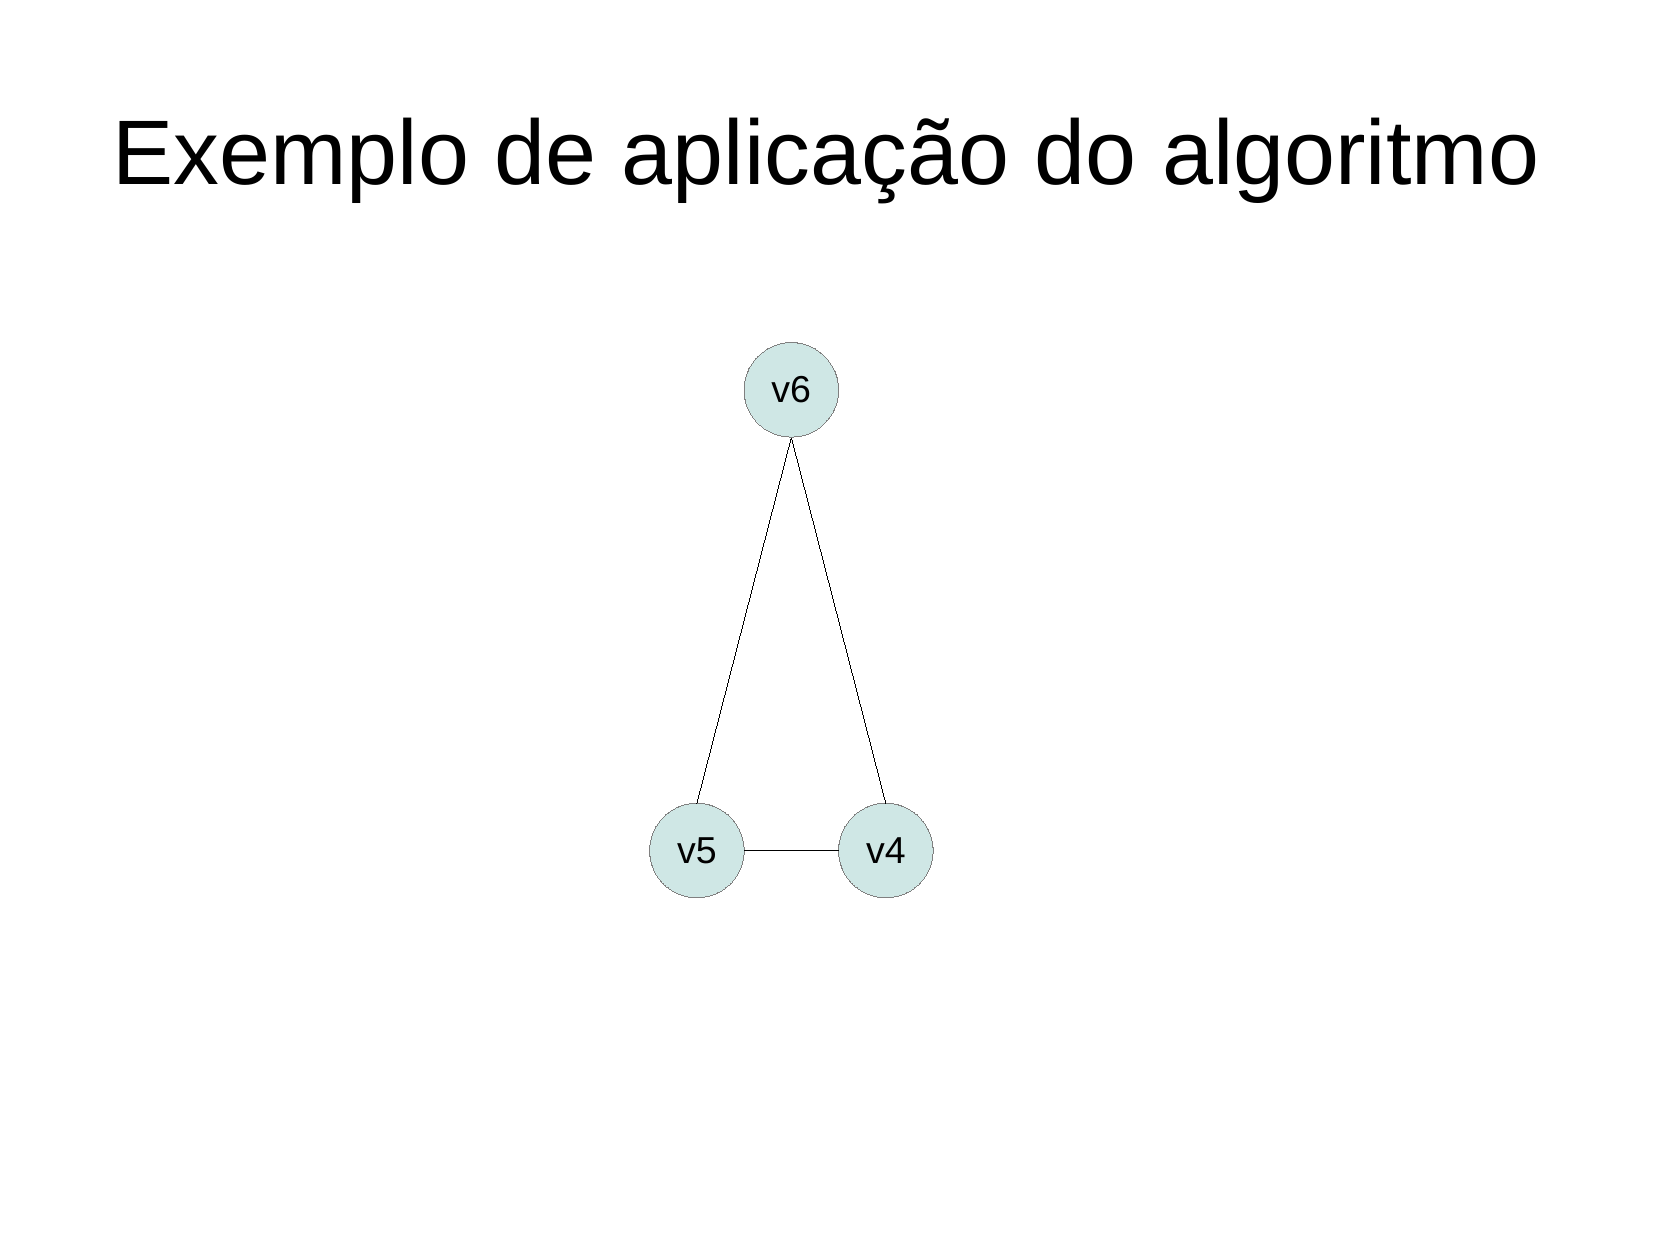

# Exemplo de aplicação do algoritmo
v6
v5
v4